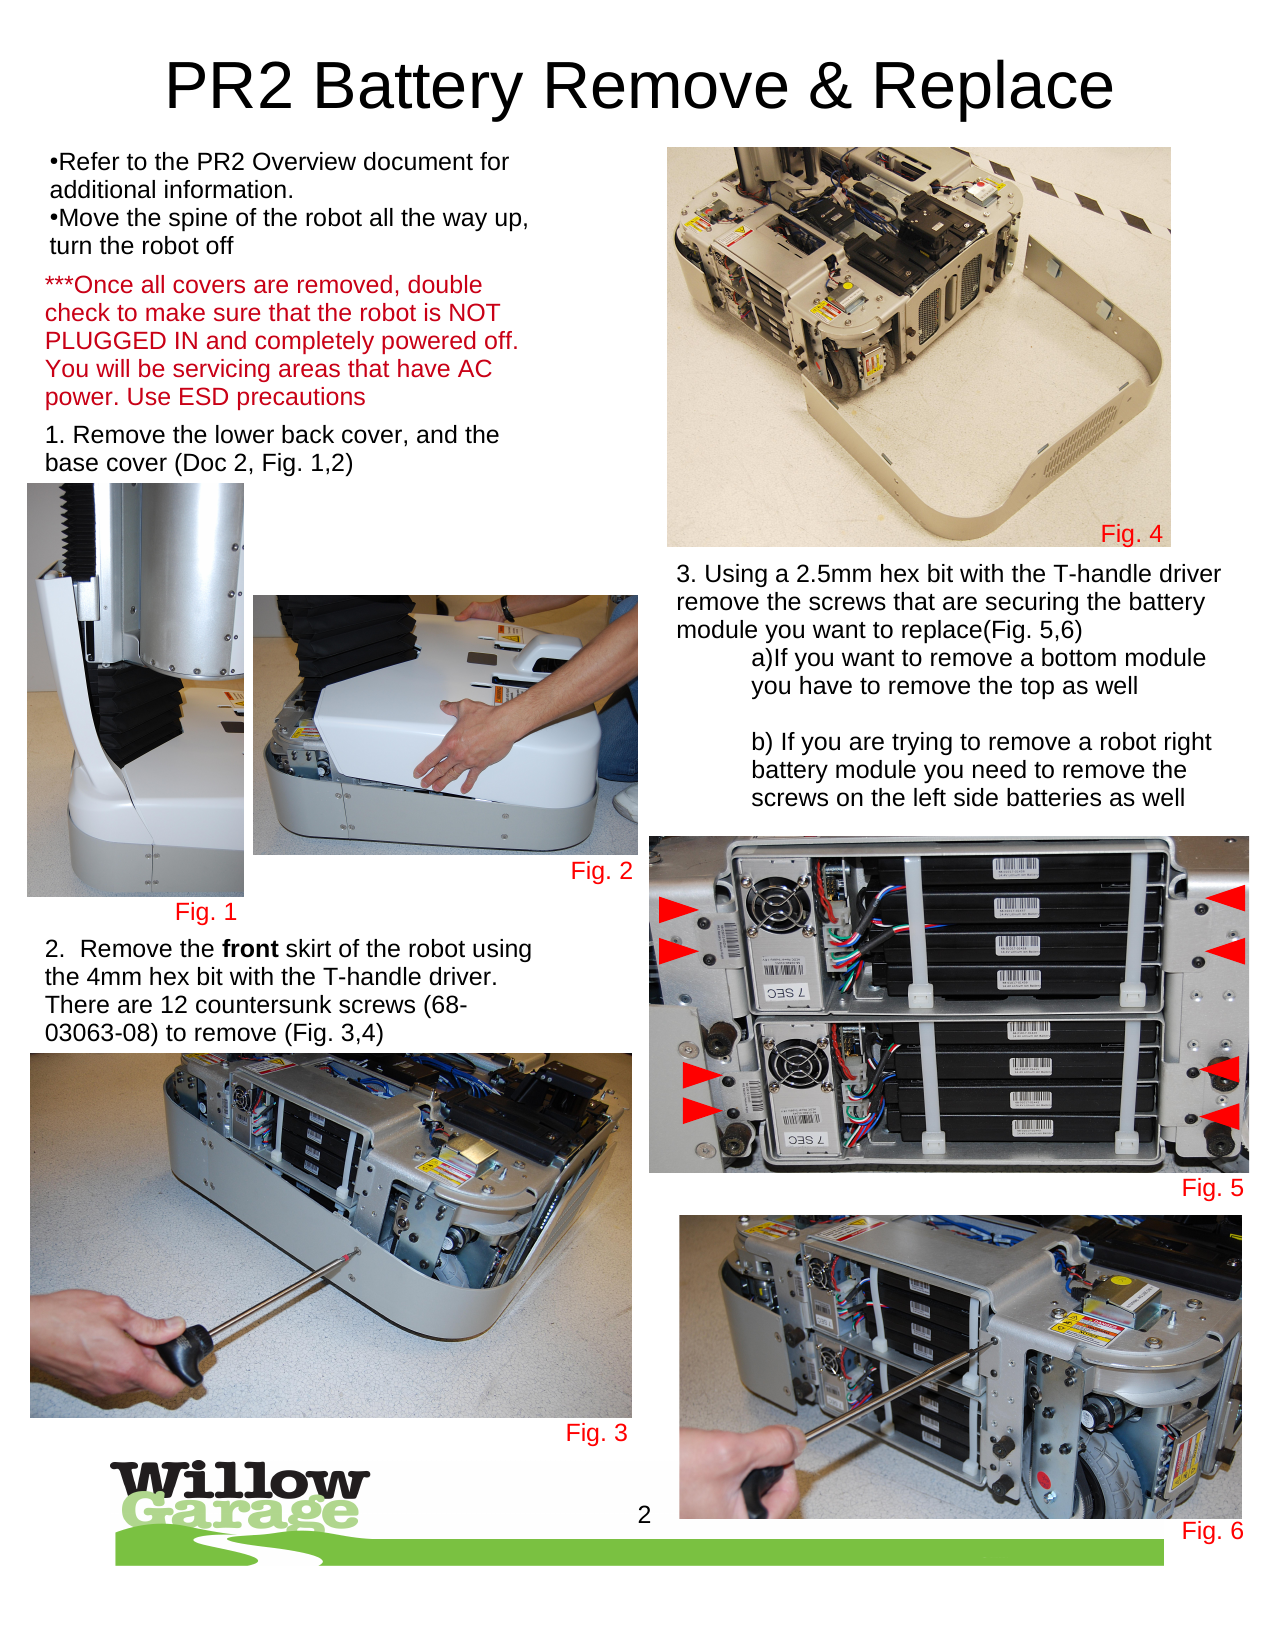

# PR2 Battery Remove & Replace
Refer to the PR2 Overview document for additional information.
Move the spine of the robot all the way up, turn the robot off
***Once all covers are removed, double check to make sure that the robot is NOT PLUGGED IN and completely powered off. You will be servicing areas that have AC power. Use ESD precautions
 Remove the lower back cover, and the base cover (Doc 2, Fig. 1,2)
Fig. 4
 Using a 2.5mm hex bit with the T-handle driver remove the screws that are securing the battery module you want to replace(Fig. 5,6)
If you want to remove a bottom module you have to remove the top as well
 If you are trying to remove a robot right battery module you need to remove the screws on the left side batteries as well
Fig. 2
Fig. 1
 Remove the front skirt of the robot using the 4mm hex bit with the T-handle driver. There are 12 countersunk screws (68-03063-08) to remove (Fig. 3,4)
Fig. 5
Fig. 3
2
Fig. 6